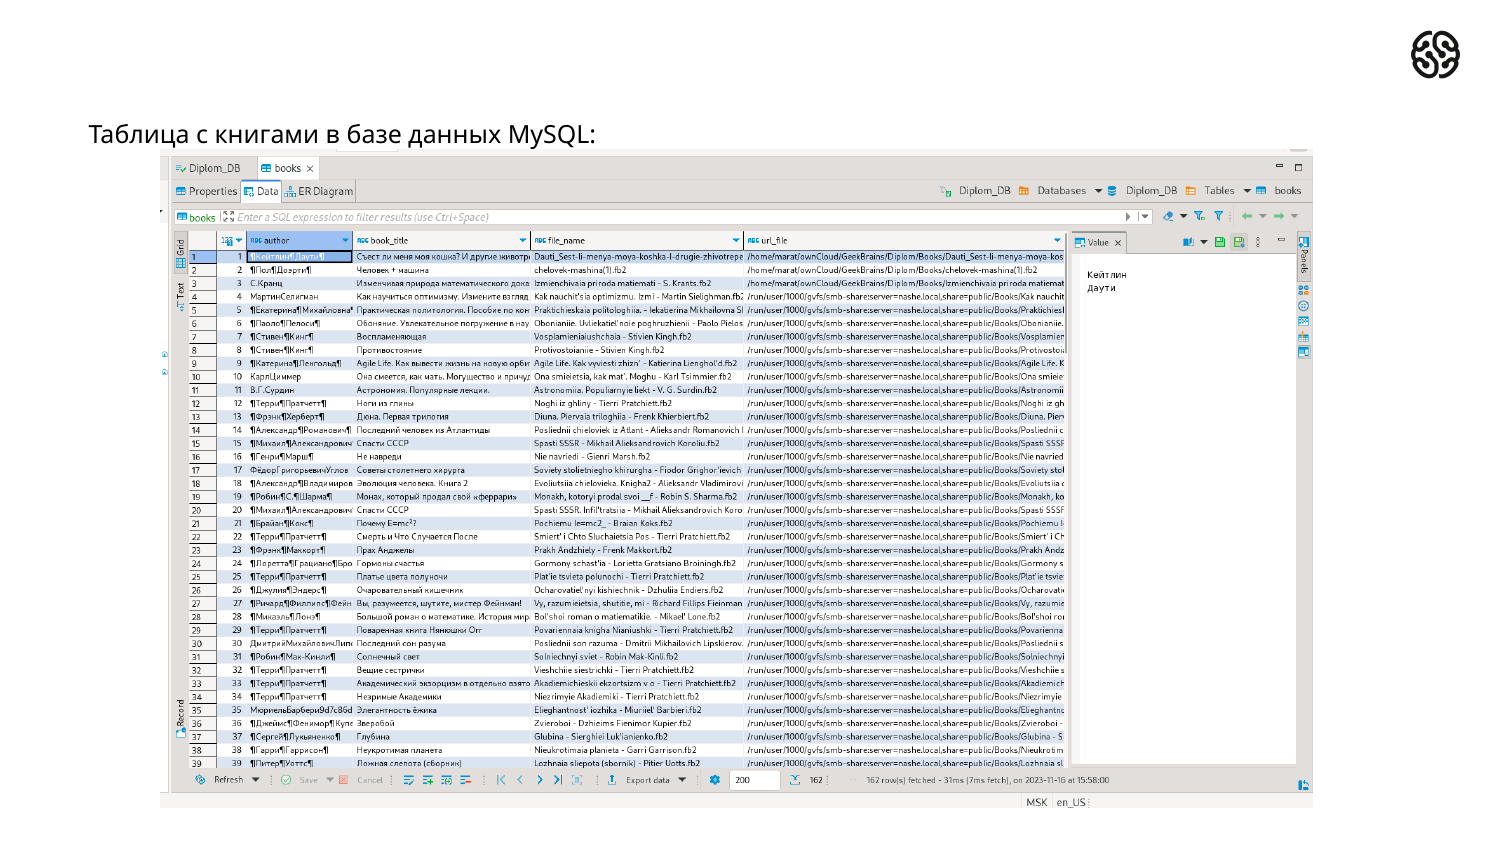

# Таблица с книгами в базе данных MySQL: